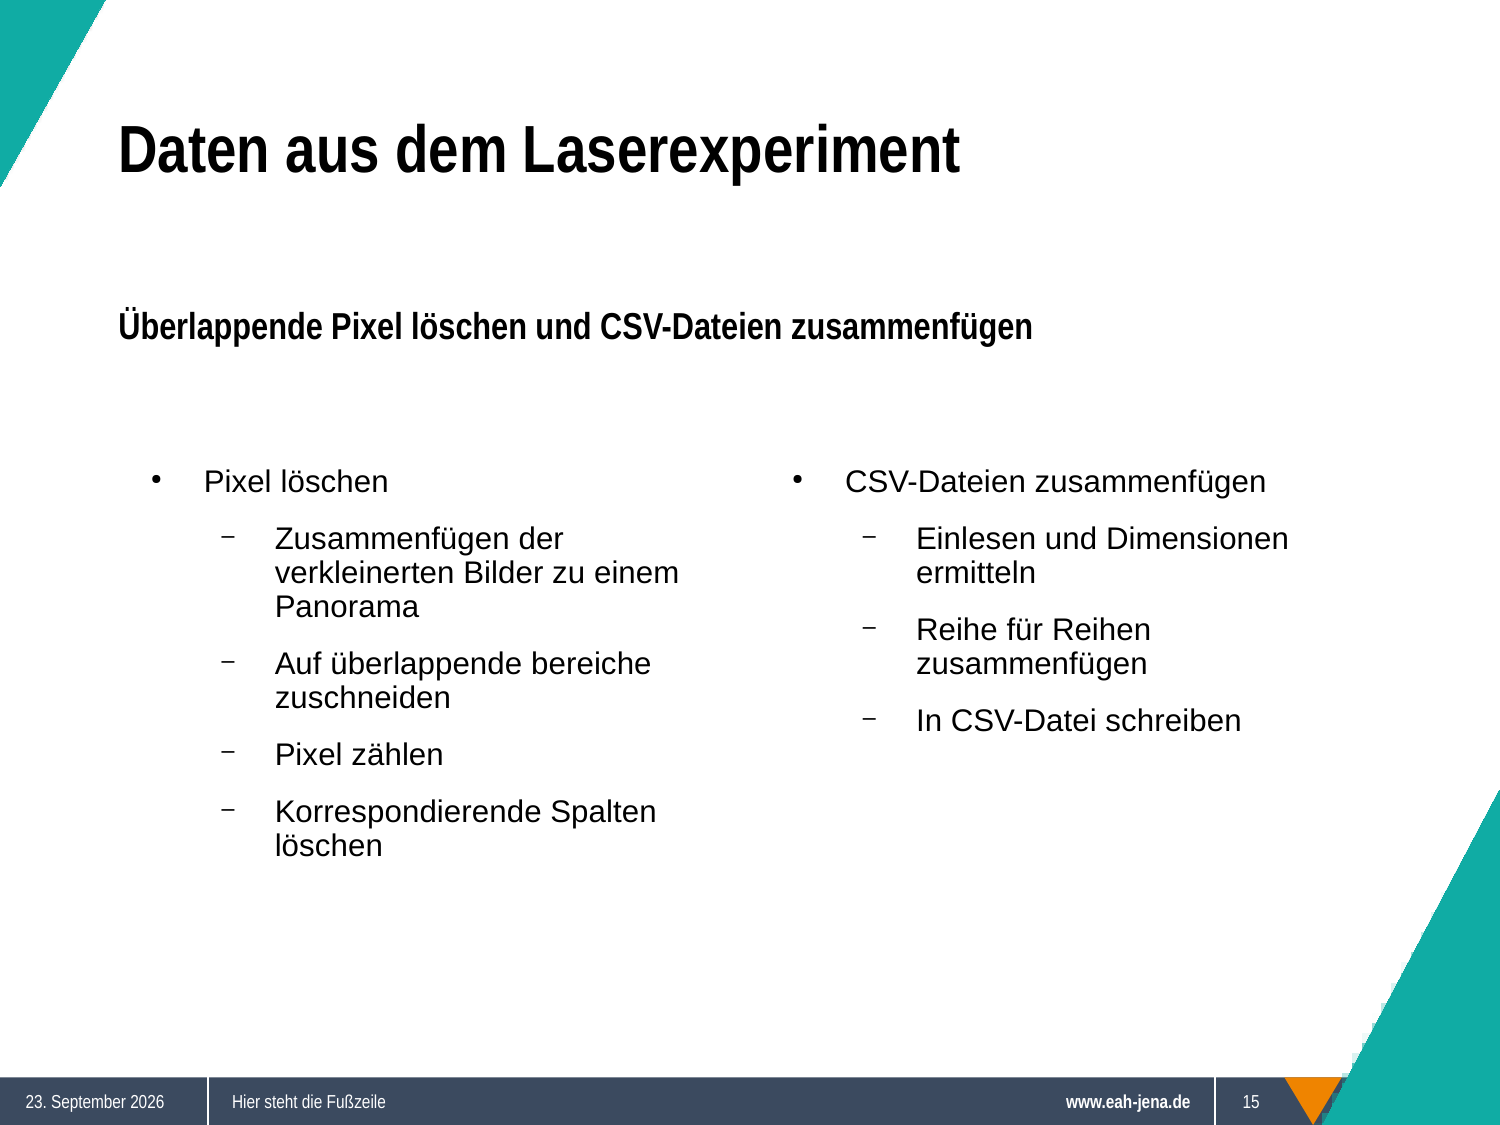

Daten aus dem Laserexperiment
# Überlappende Pixel löschen und CSV-Dateien zusammenfügen
Pixel löschen
Zusammenfügen der verkleinerten Bilder zu einem Panorama
Auf überlappende bereiche zuschneiden
Pixel zählen
Korrespondierende Spalten löschen
CSV-Dateien zusammenfügen
Einlesen und Dimensionen ermitteln
Reihe für Reihen zusammenfügen
In CSV-Datei schreiben
Hier steht die Fußzeile
15